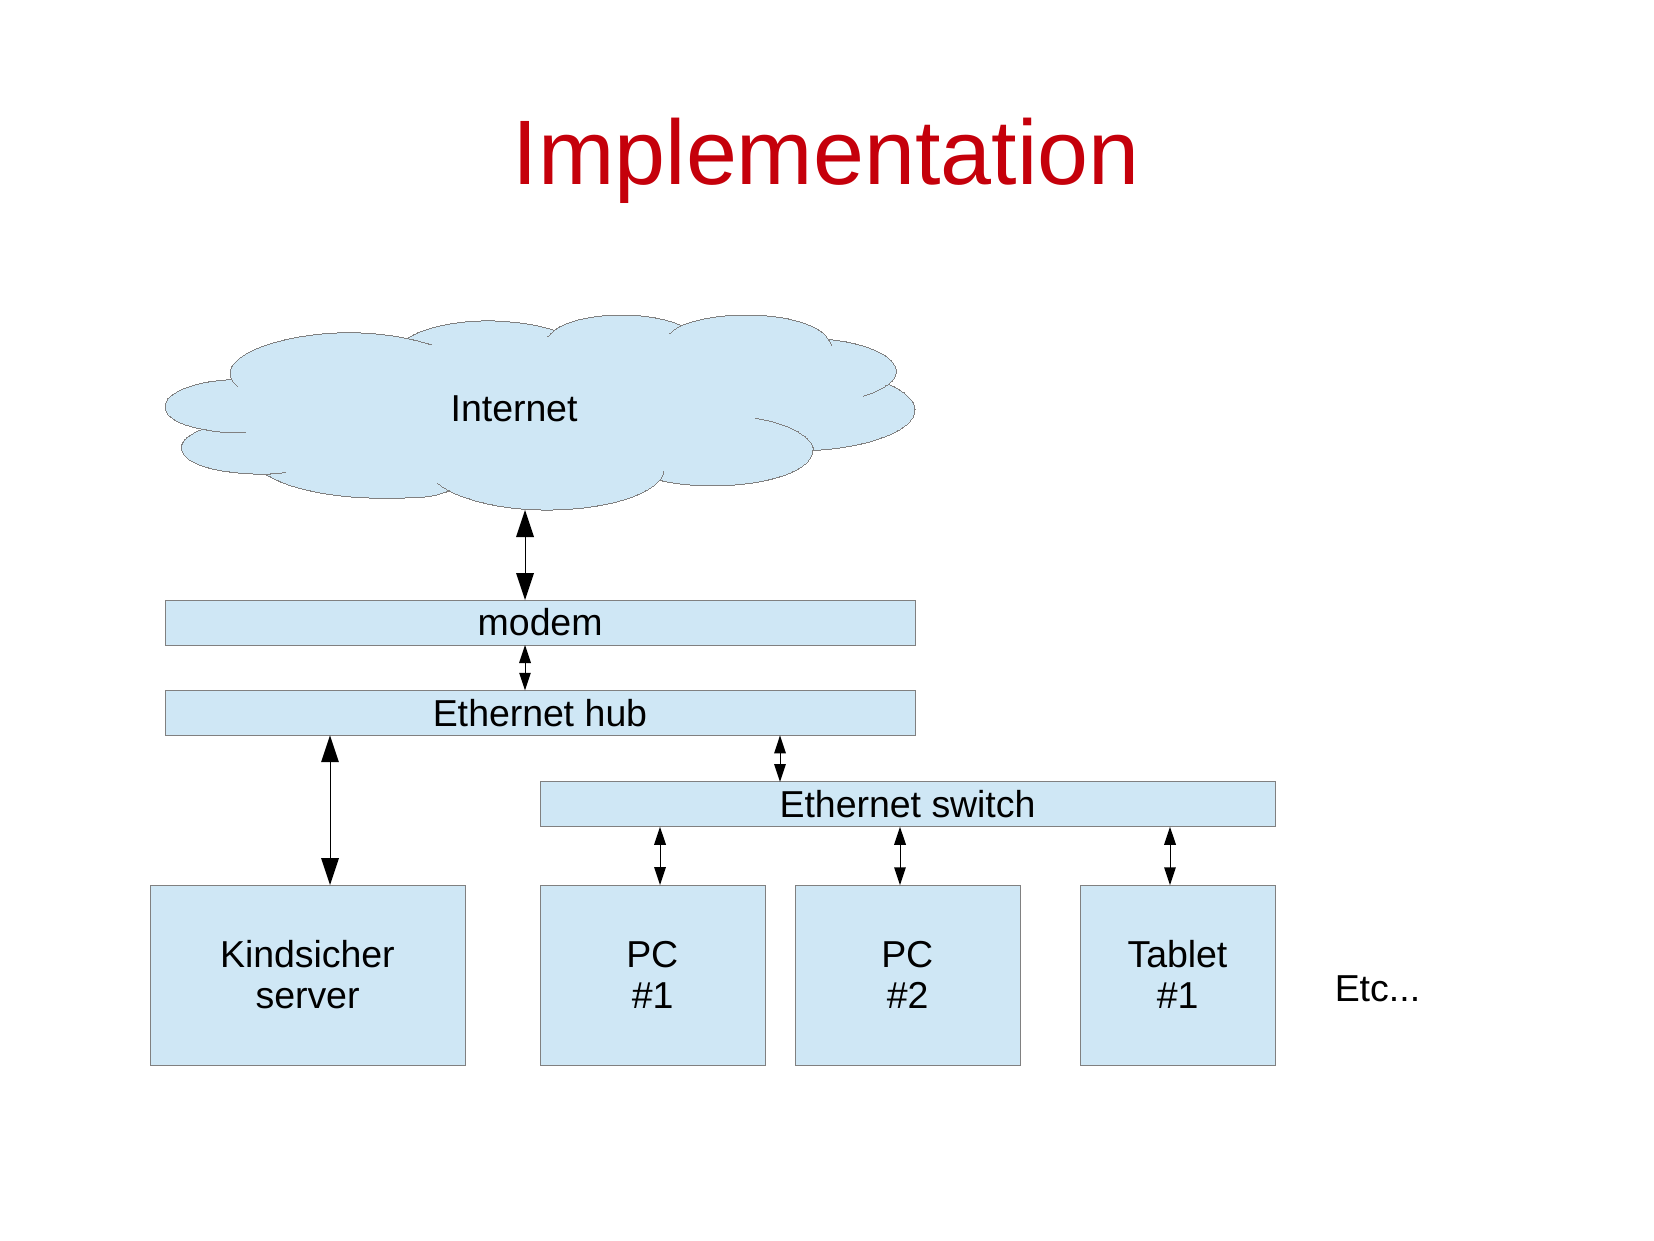

# Implementation
Internet
modem
Ethernet hub
Ethernet switch
Kindsicher
server
PC
#1
PC
#2
Tablet
#1
Etc...